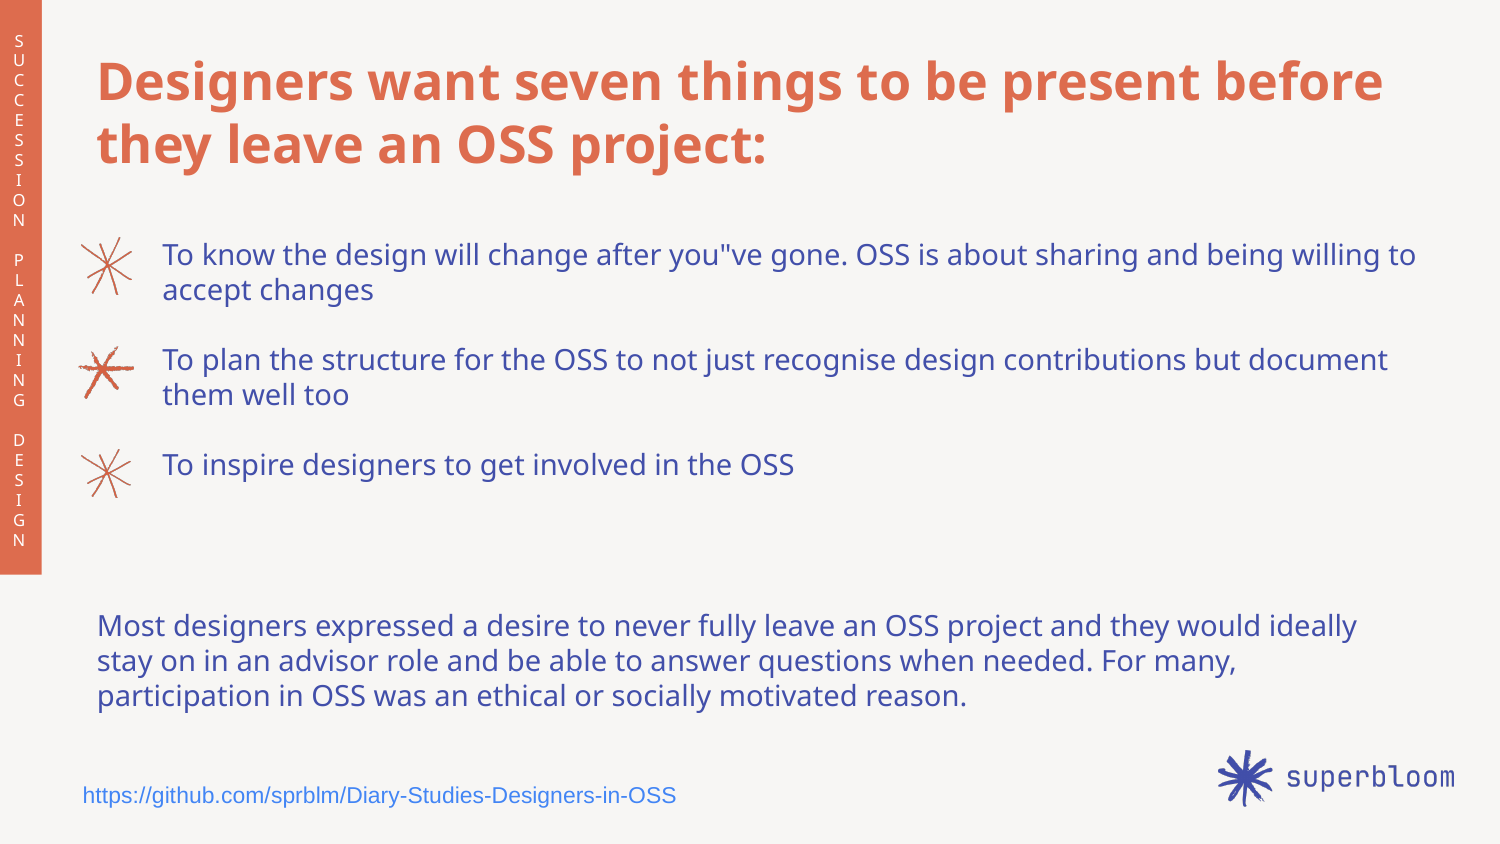

Designers want seven things to be present before they leave an OSS project:
S
U
C
C
E
S
S
I
O
N
P
L
A
N
N
I
N
G
D
E
S
I
G
N
To know the design will change after you"ve gone. OSS is about sharing and being willing to accept changes
To plan the structure for the OSS to not just recognise design contributions but document them well too
To inspire designers to get involved in the OSS
Most designers expressed a desire to never fully leave an OSS project and they would ideally stay on in an advisor role and be able to answer questions when needed. For many, participation in OSS was an ethical or socially motivated reason.
https://github.com/sprblm/Diary-Studies-Designers-in-OSS